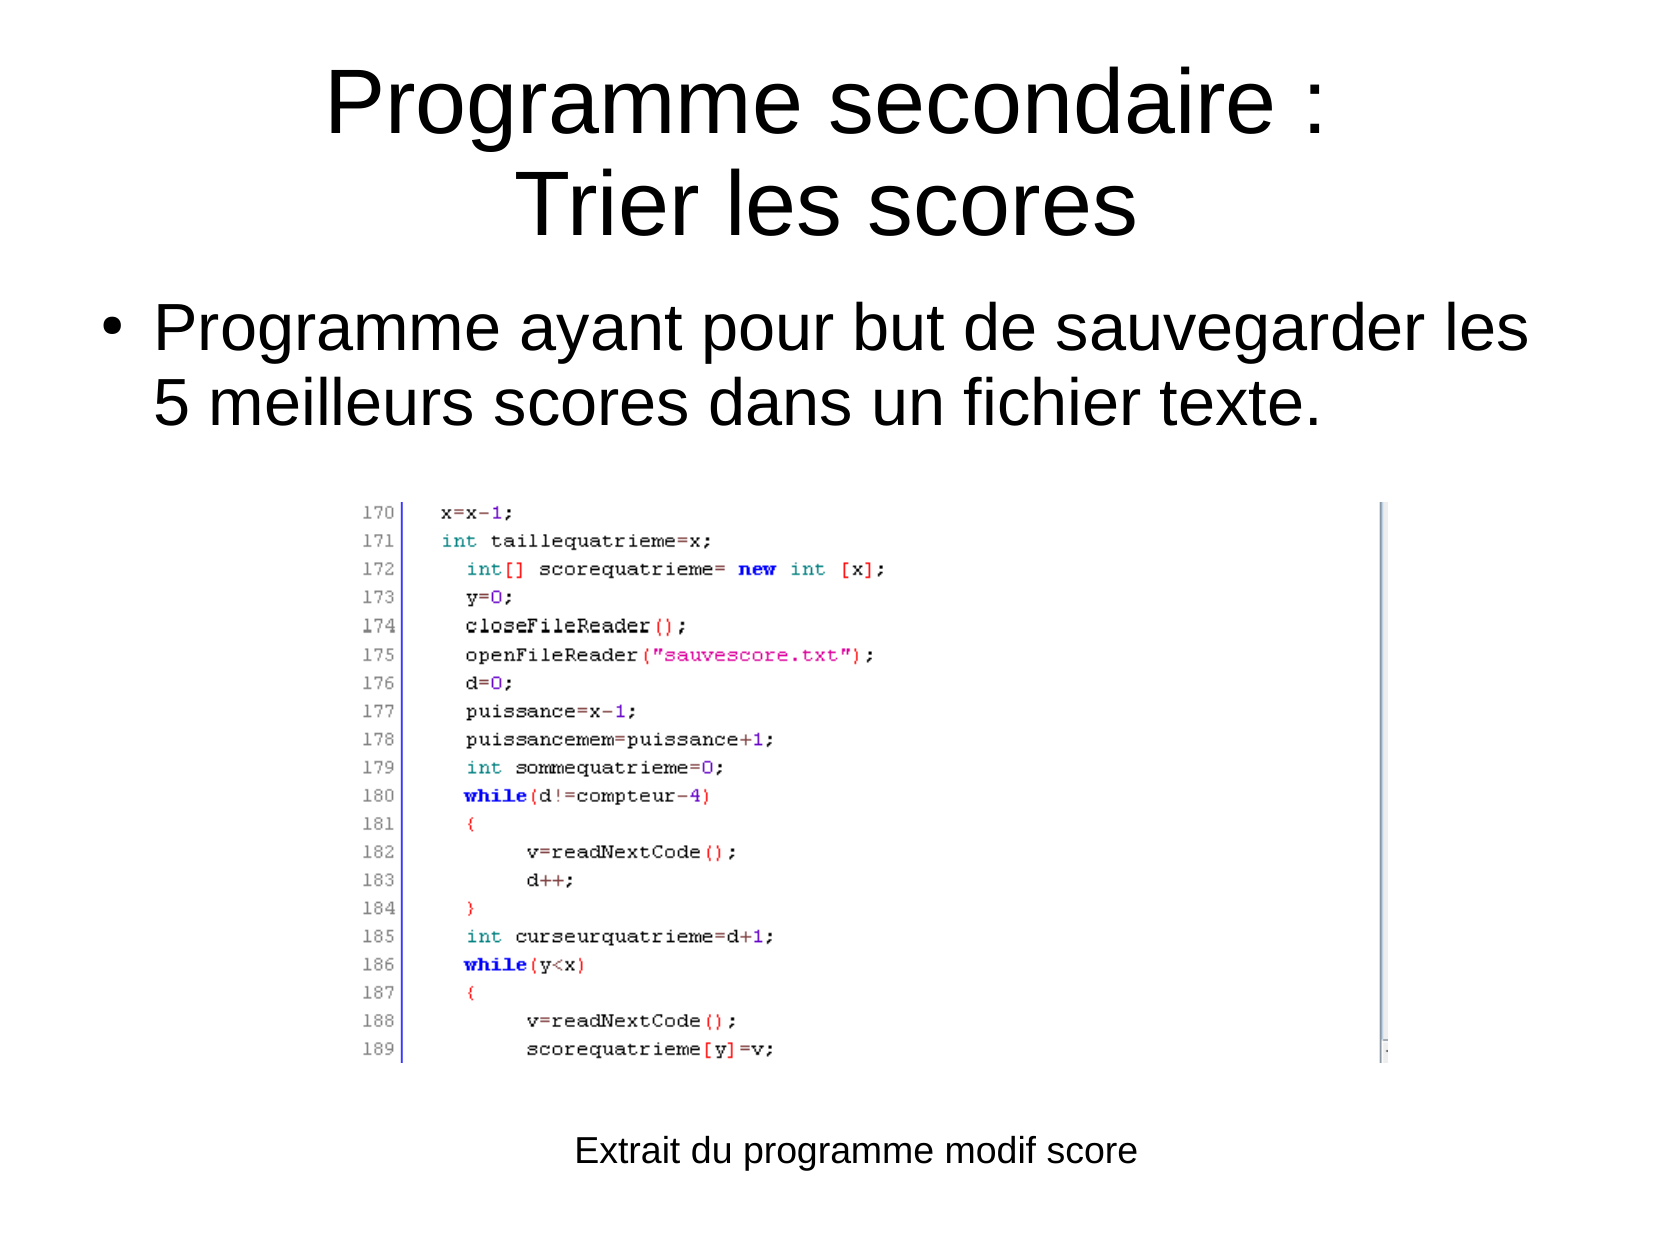

# Programme secondaire : Trier les scores
Programme ayant pour but de sauvegarder les 5 meilleurs scores dans un fichier texte.
Extrait du programme modif score